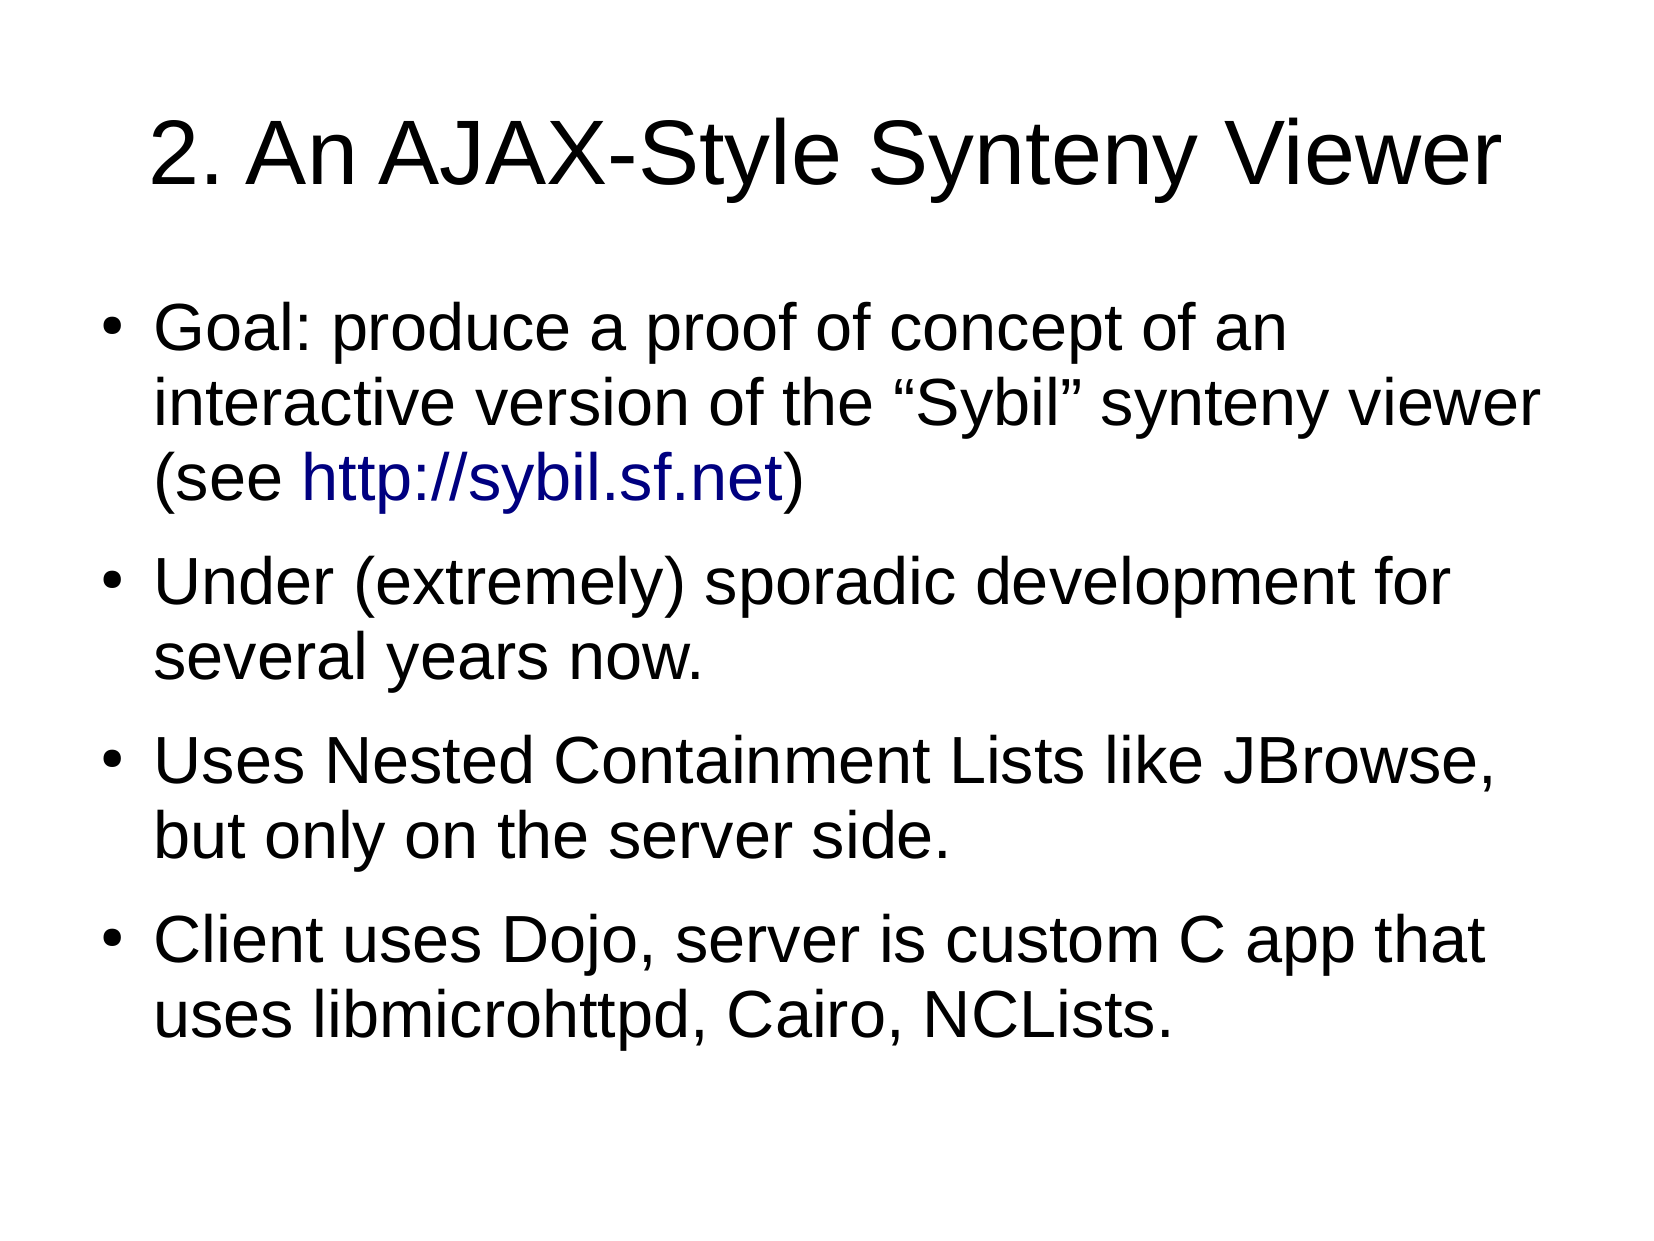

# 2. An AJAX-Style Synteny Viewer
Goal: produce a proof of concept of an interactive version of the “Sybil” synteny viewer (see http://sybil.sf.net)
Under (extremely) sporadic development for several years now.
Uses Nested Containment Lists like JBrowse, but only on the server side.
Client uses Dojo, server is custom C app that uses libmicrohttpd, Cairo, NCLists.